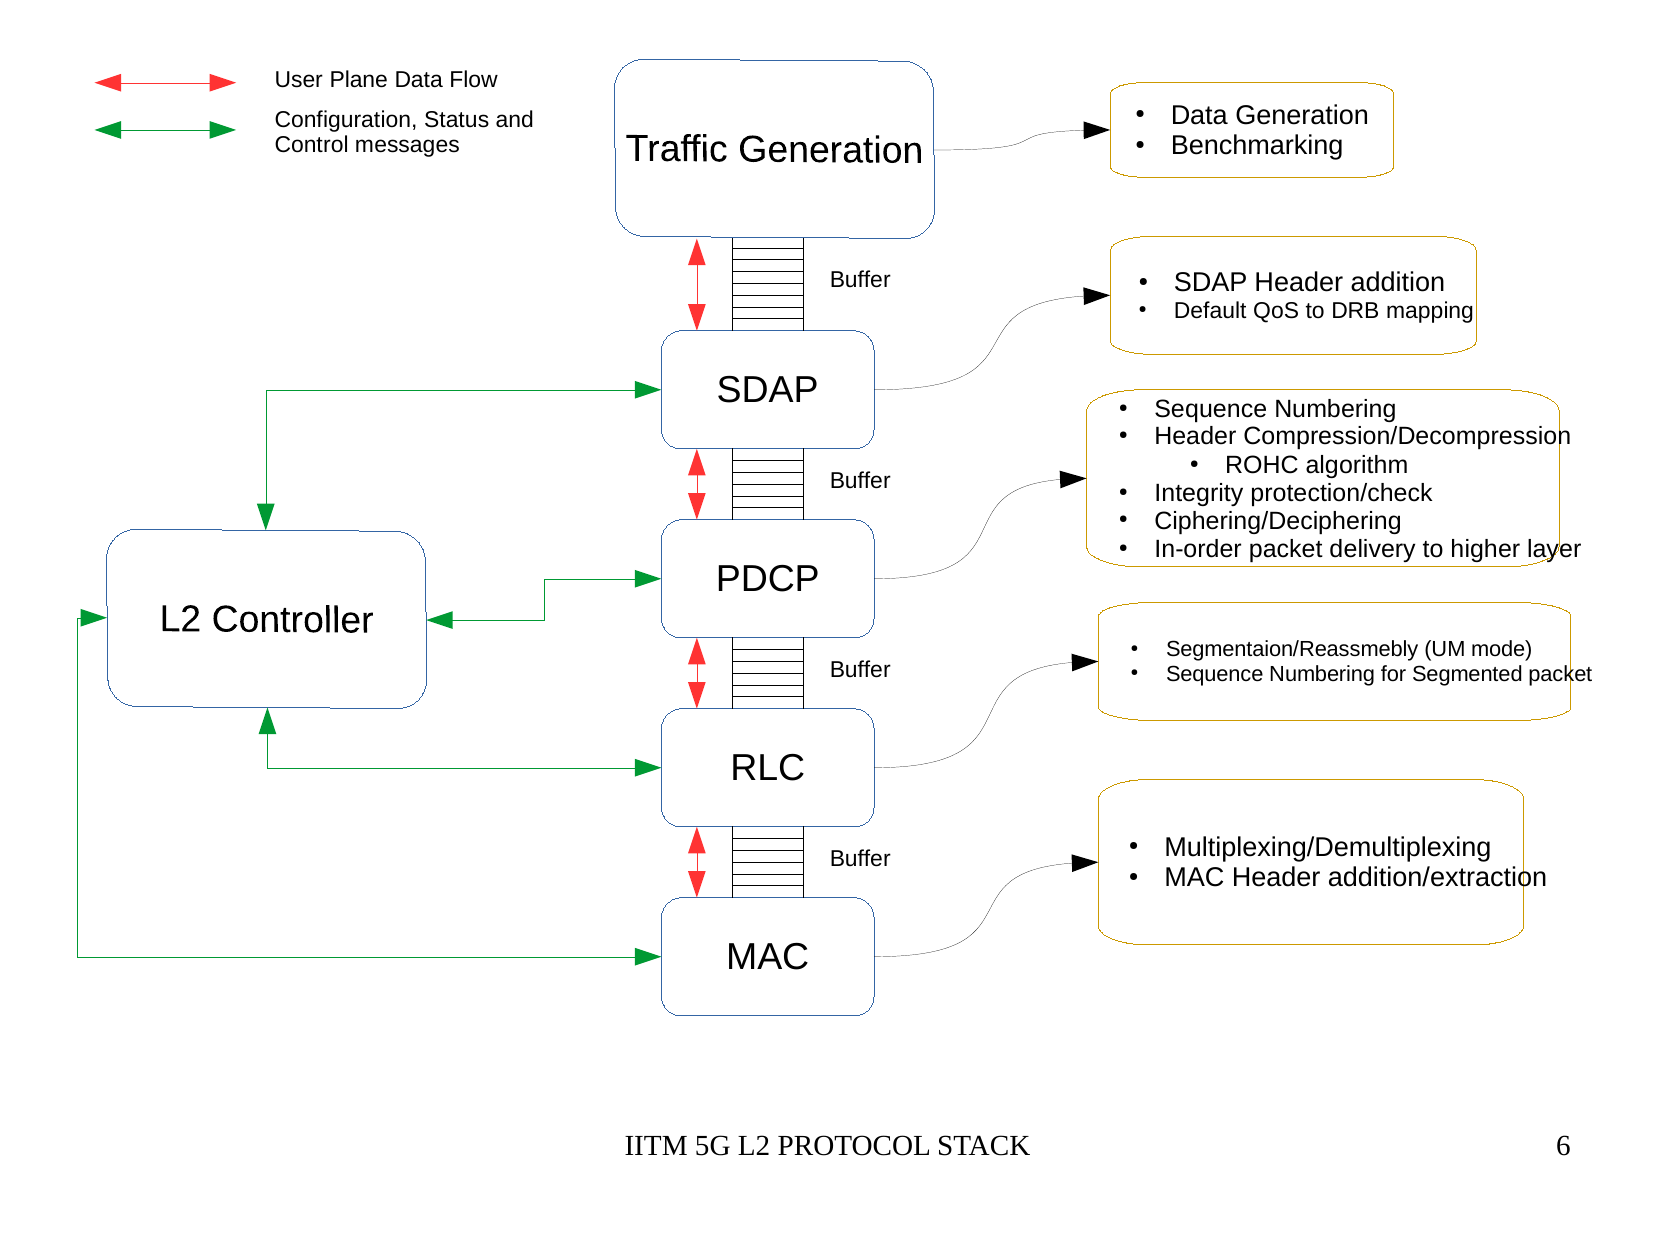

User Plane Data Flow
Traffic Generation
Data Generation
Benchmarking
Configuration, Status and Control messages
SDAP Header addition
Default QoS to DRB mapping
Buffer
SDAP
Sequence Numbering
Header Compression/Decompression
ROHC algorithm
Integrity protection/check
Ciphering/Deciphering
In-order packet delivery to higher layer
Buffer
PDCP
L2 Controller
Segmentaion/Reassmebly (UM mode)
Sequence Numbering for Segmented packet
Buffer
RLC
Multiplexing/Demultiplexing
MAC Header addition/extraction
Buffer
MAC
IITM 5G L2 PROTOCOL STACK
6